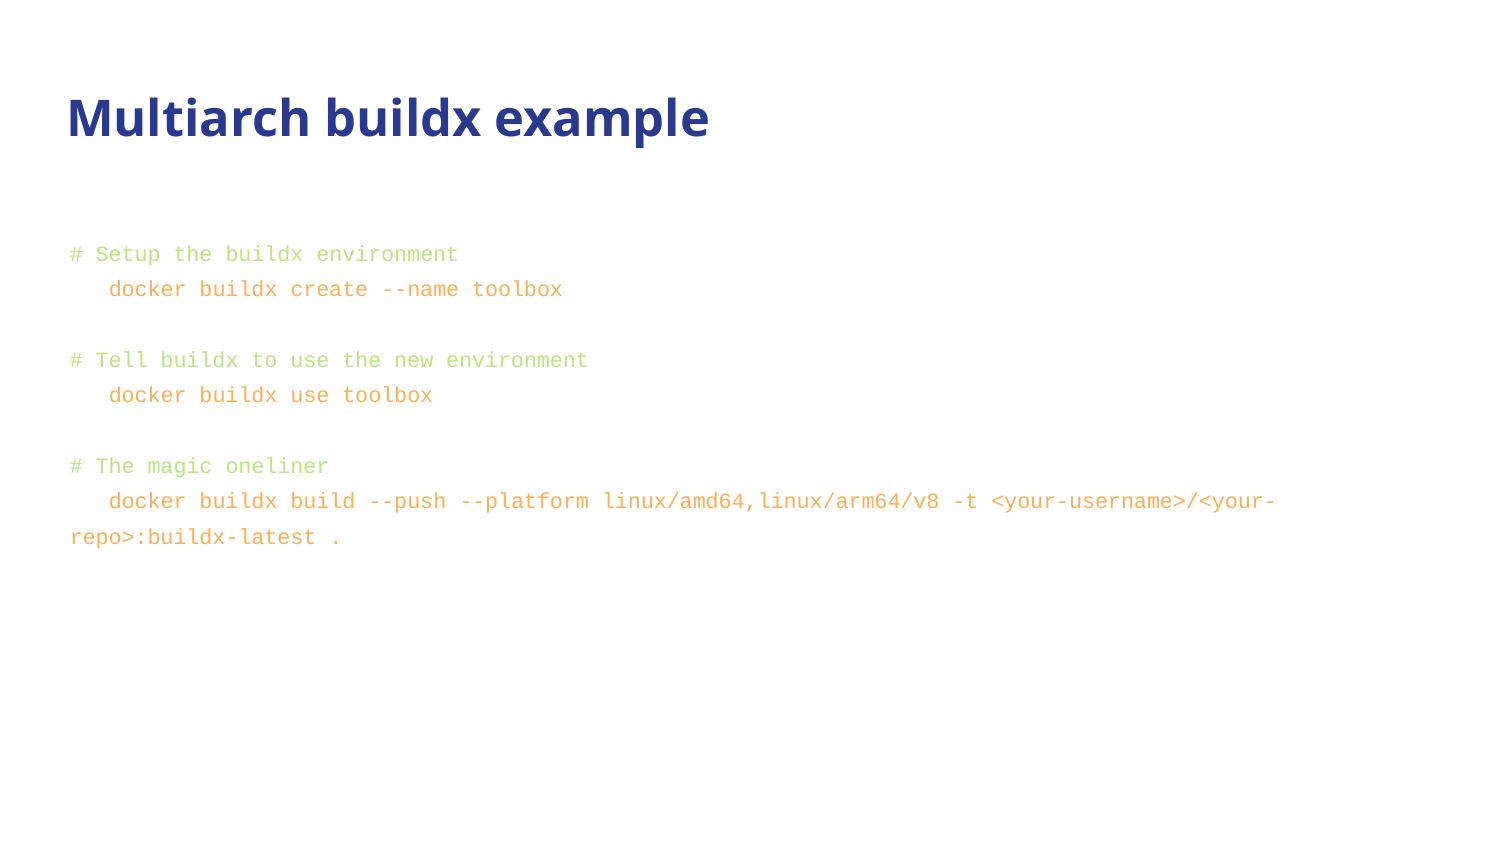

# Multiarch buildx example
# Setup the buildx environment
 docker buildx create --name toolbox
# Tell buildx to use the new environment
 docker buildx use toolbox
# The magic oneliner
 docker buildx build --push --platform linux/amd64,linux/arm64/v8 -t <your-username>/<your-repo>:buildx-latest .